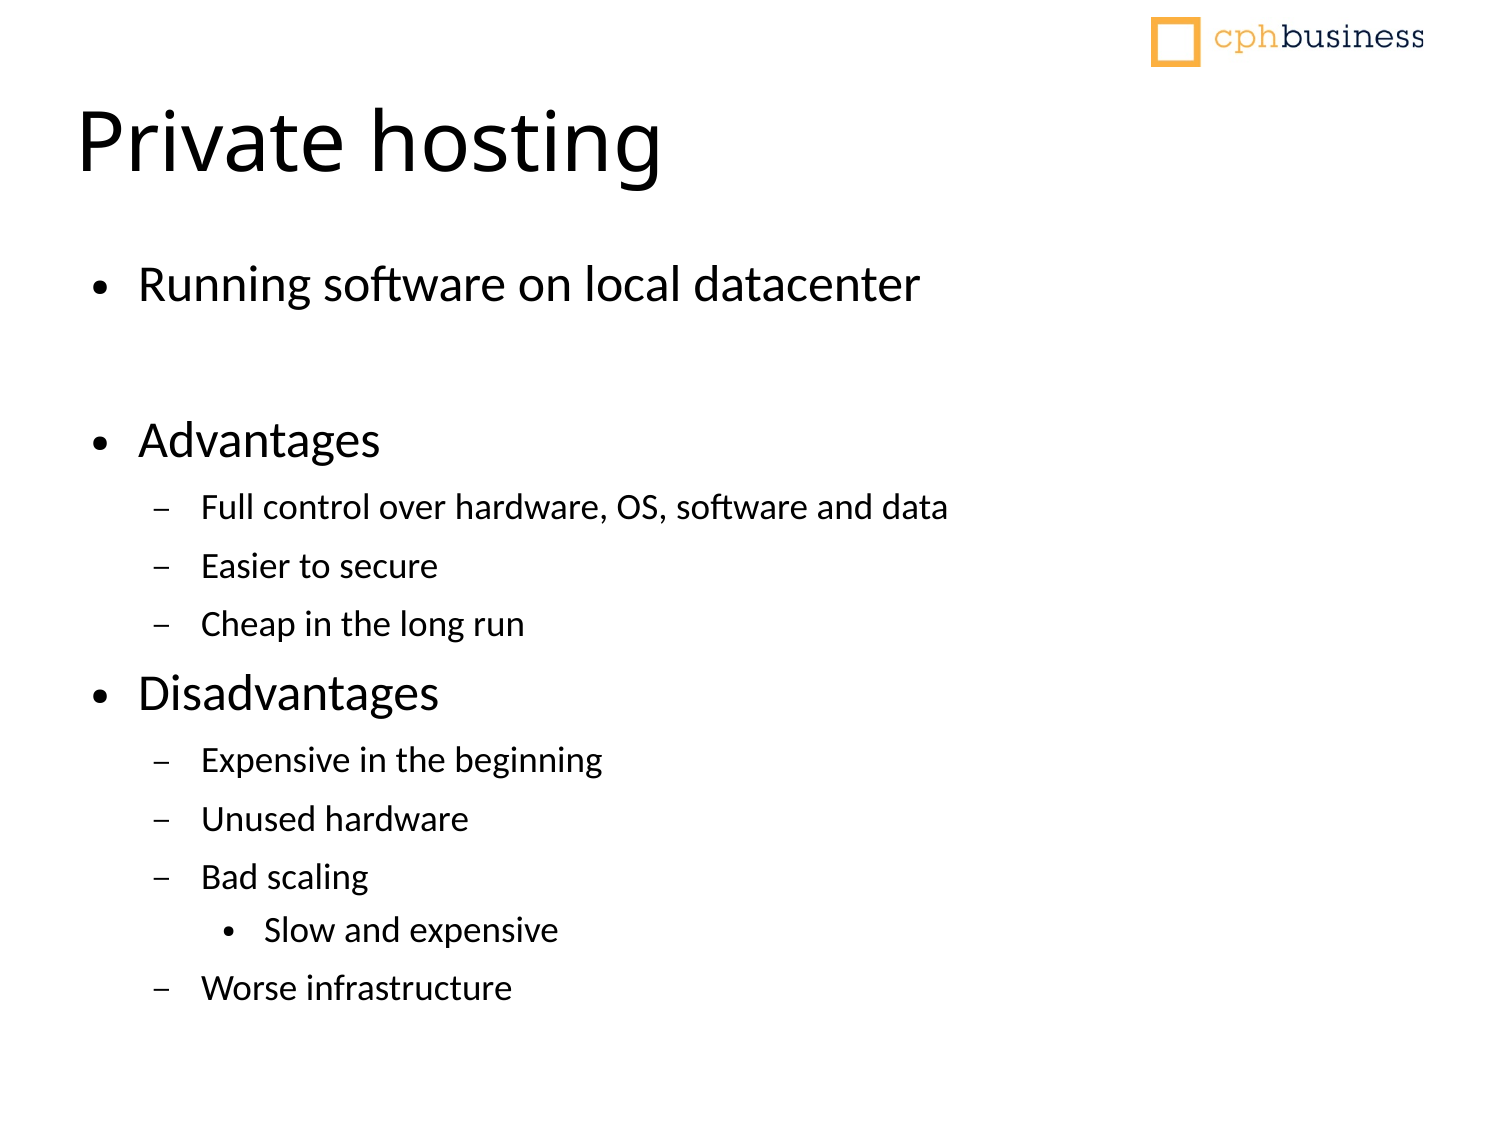

# Private hosting
Running software on local datacenter
Advantages
Full control over hardware, OS, software and data
Easier to secure
Cheap in the long run
Disadvantages
Expensive in the beginning
Unused hardware
Bad scaling
Slow and expensive
Worse infrastructure